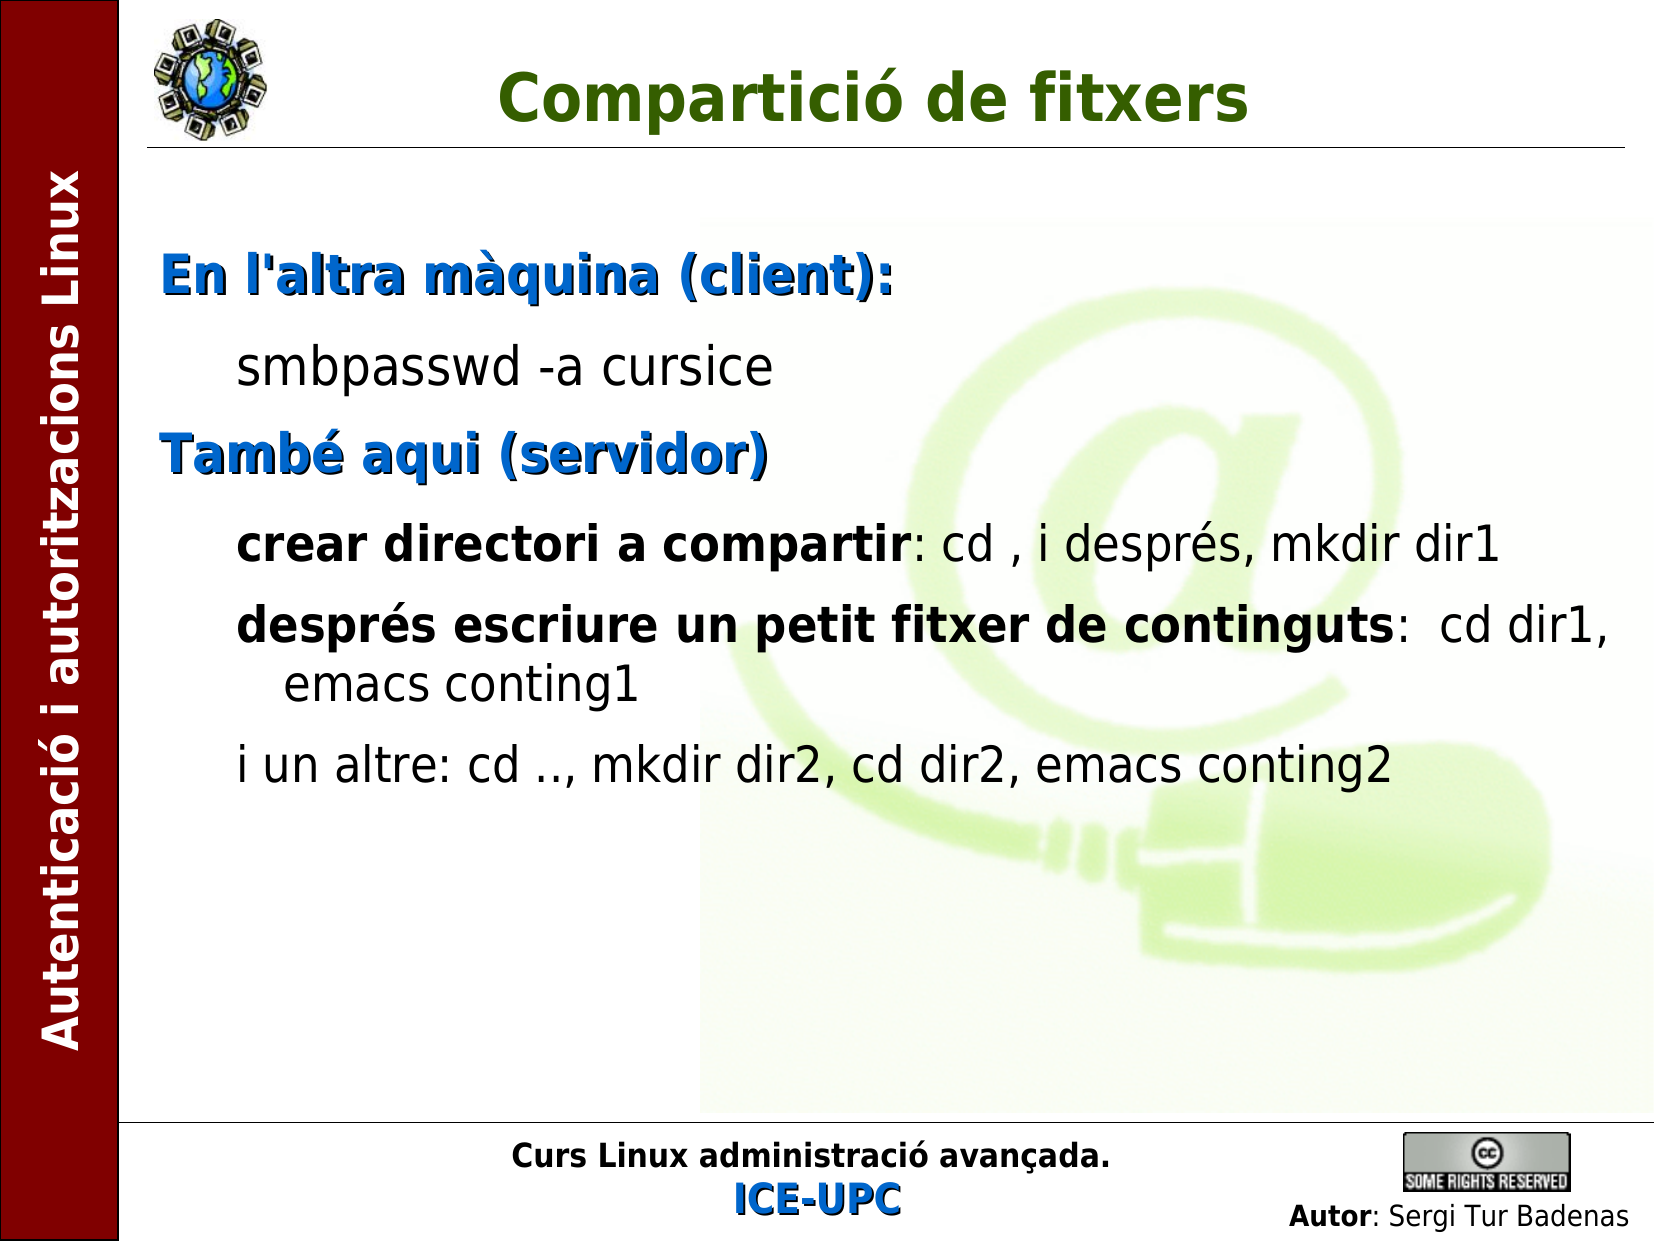

# Compartició de fitxers
En l'altra màquina (client):
smbpasswd -a cursice
També aqui (servidor)
crear directori a compartir: cd , i després, mkdir dir1
després escriure un petit fitxer de continguts: cd dir1, emacs conting1
i un altre: cd .., mkdir dir2, cd dir2, emacs conting2